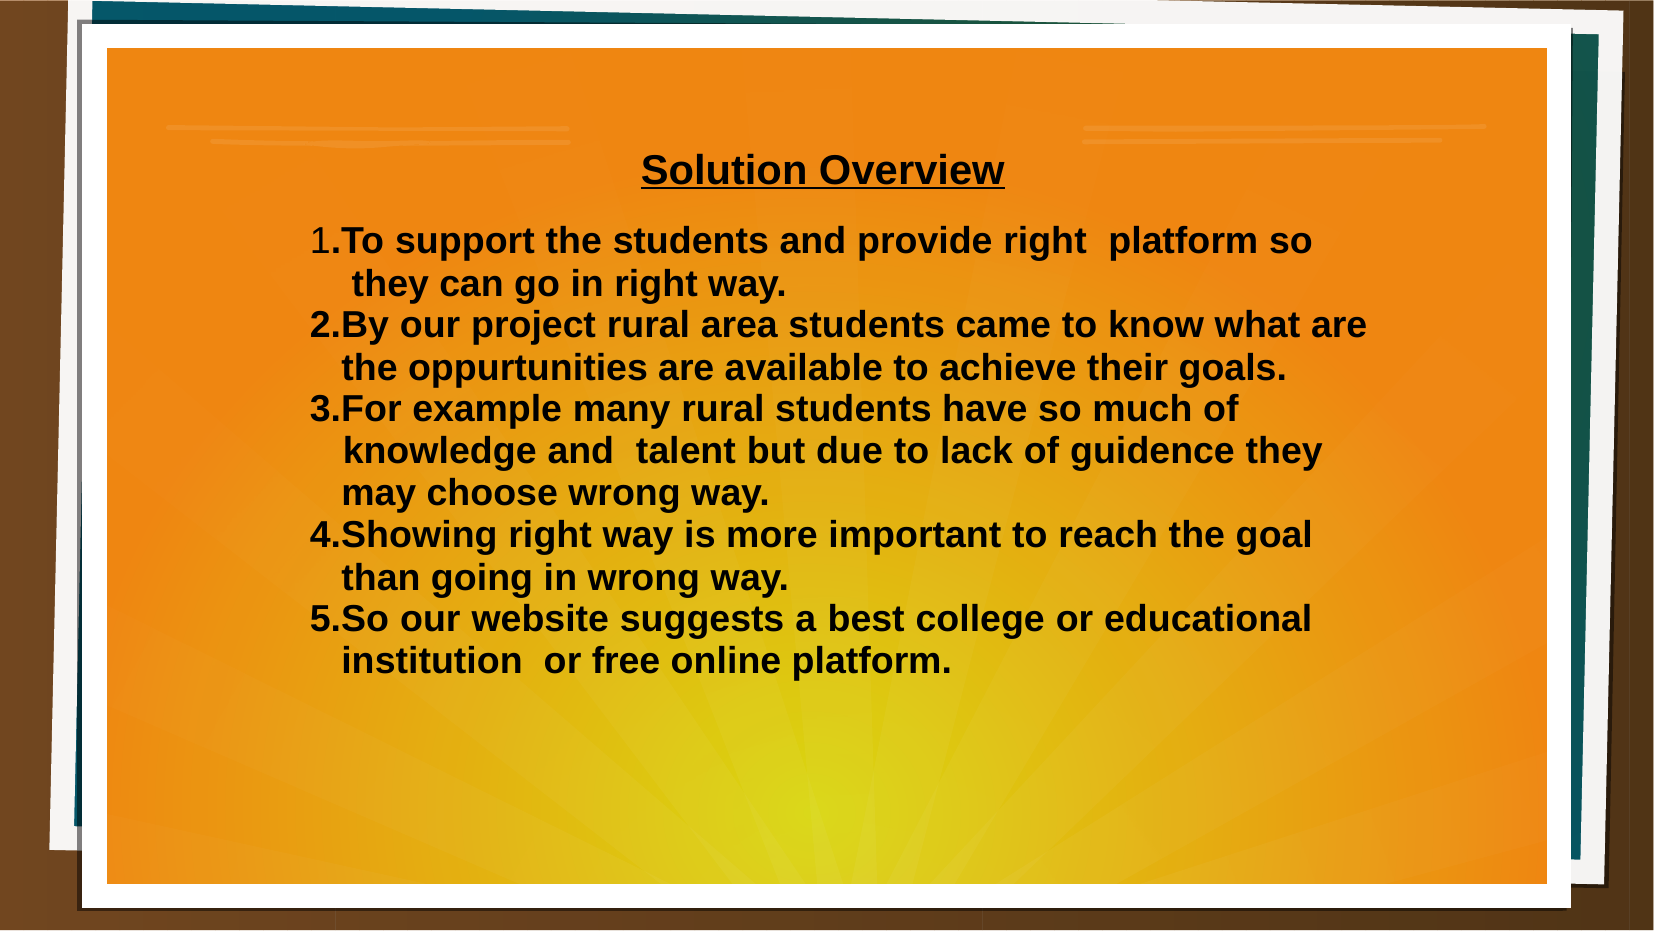

Solution Overview
1.To support the students and provide right platform so they can go in right way.
2.By our project rural area students came to know what are the oppurtunities are available to achieve their goals.
3.For example many rural students have so much of knowledge and talent but due to lack of guidence they may choose wrong way.
4.Showing right way is more important to reach the goal than going in wrong way.
5.So our website suggests a best college or educational institution or free online platform.